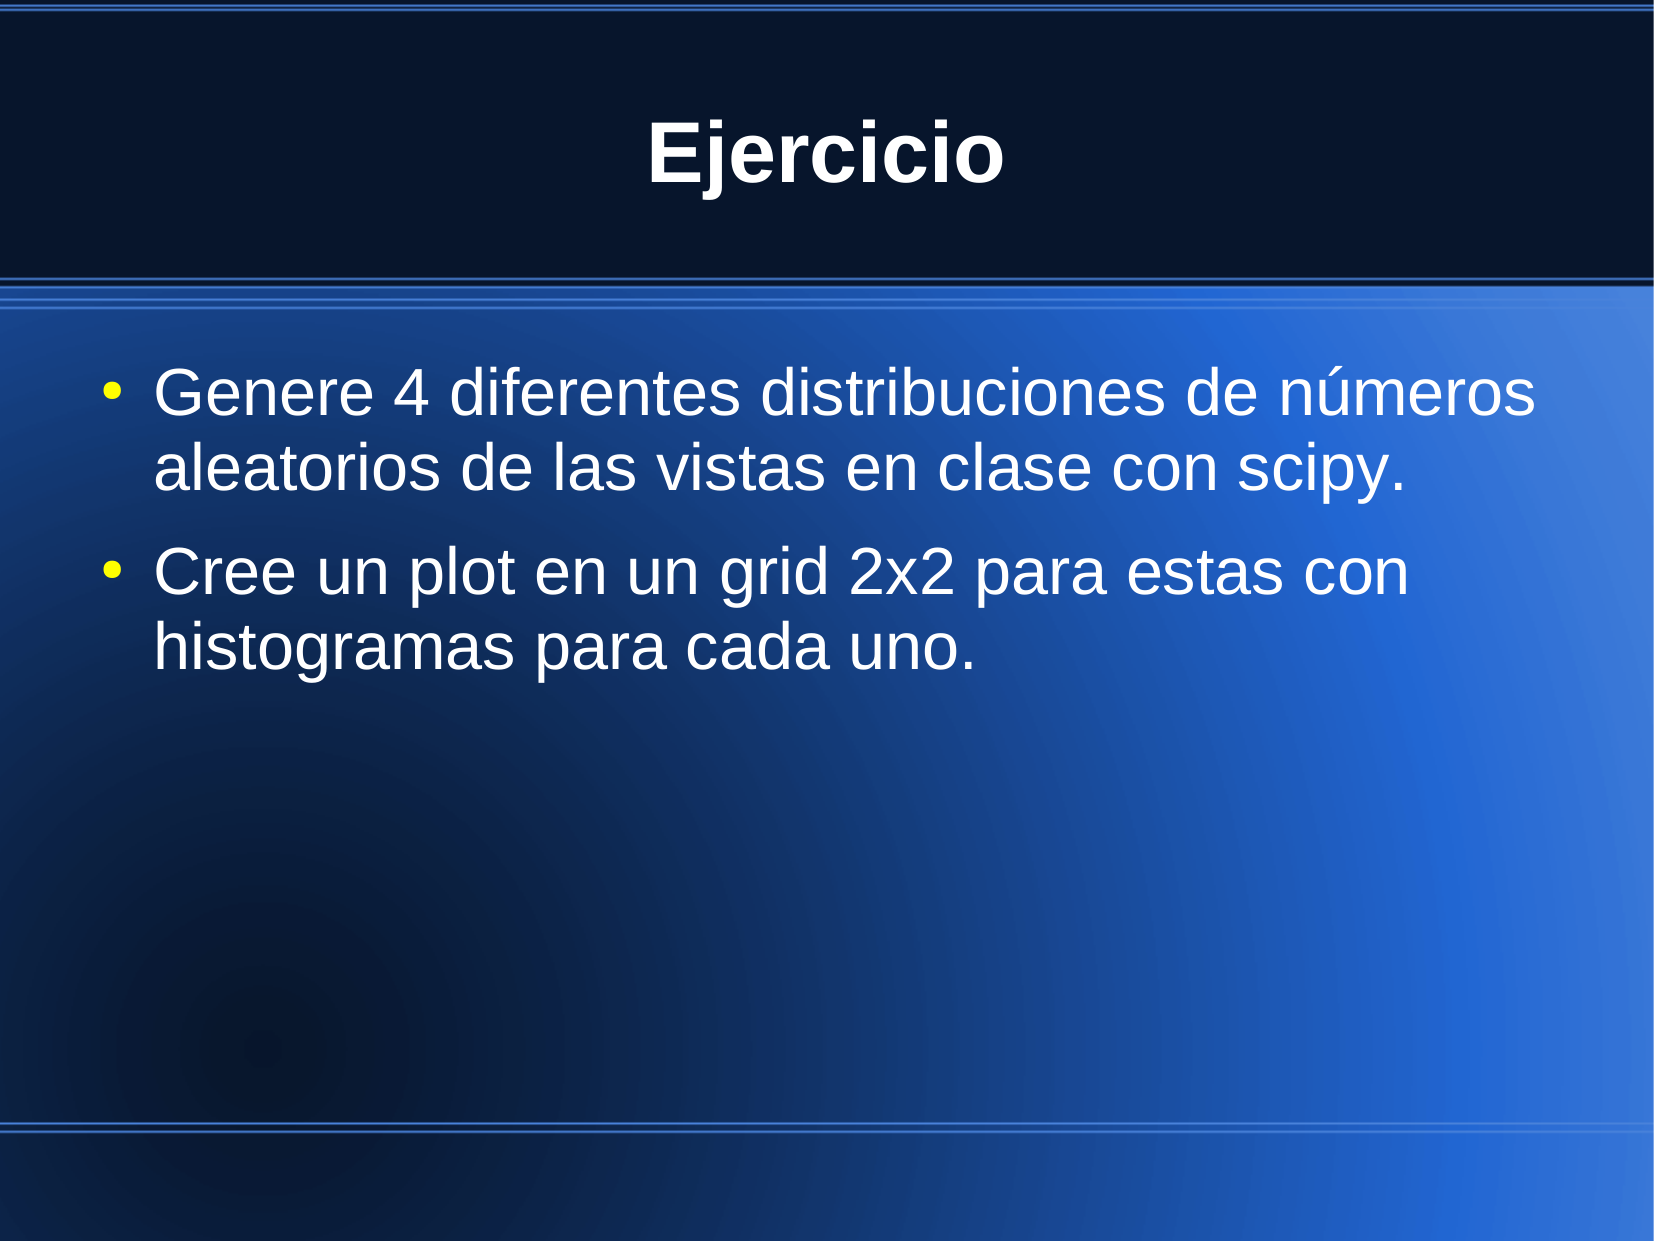

# Ejercicio
Genere 4 diferentes distribuciones de números aleatorios de las vistas en clase con scipy.
Cree un plot en un grid 2x2 para estas con histogramas para cada uno.